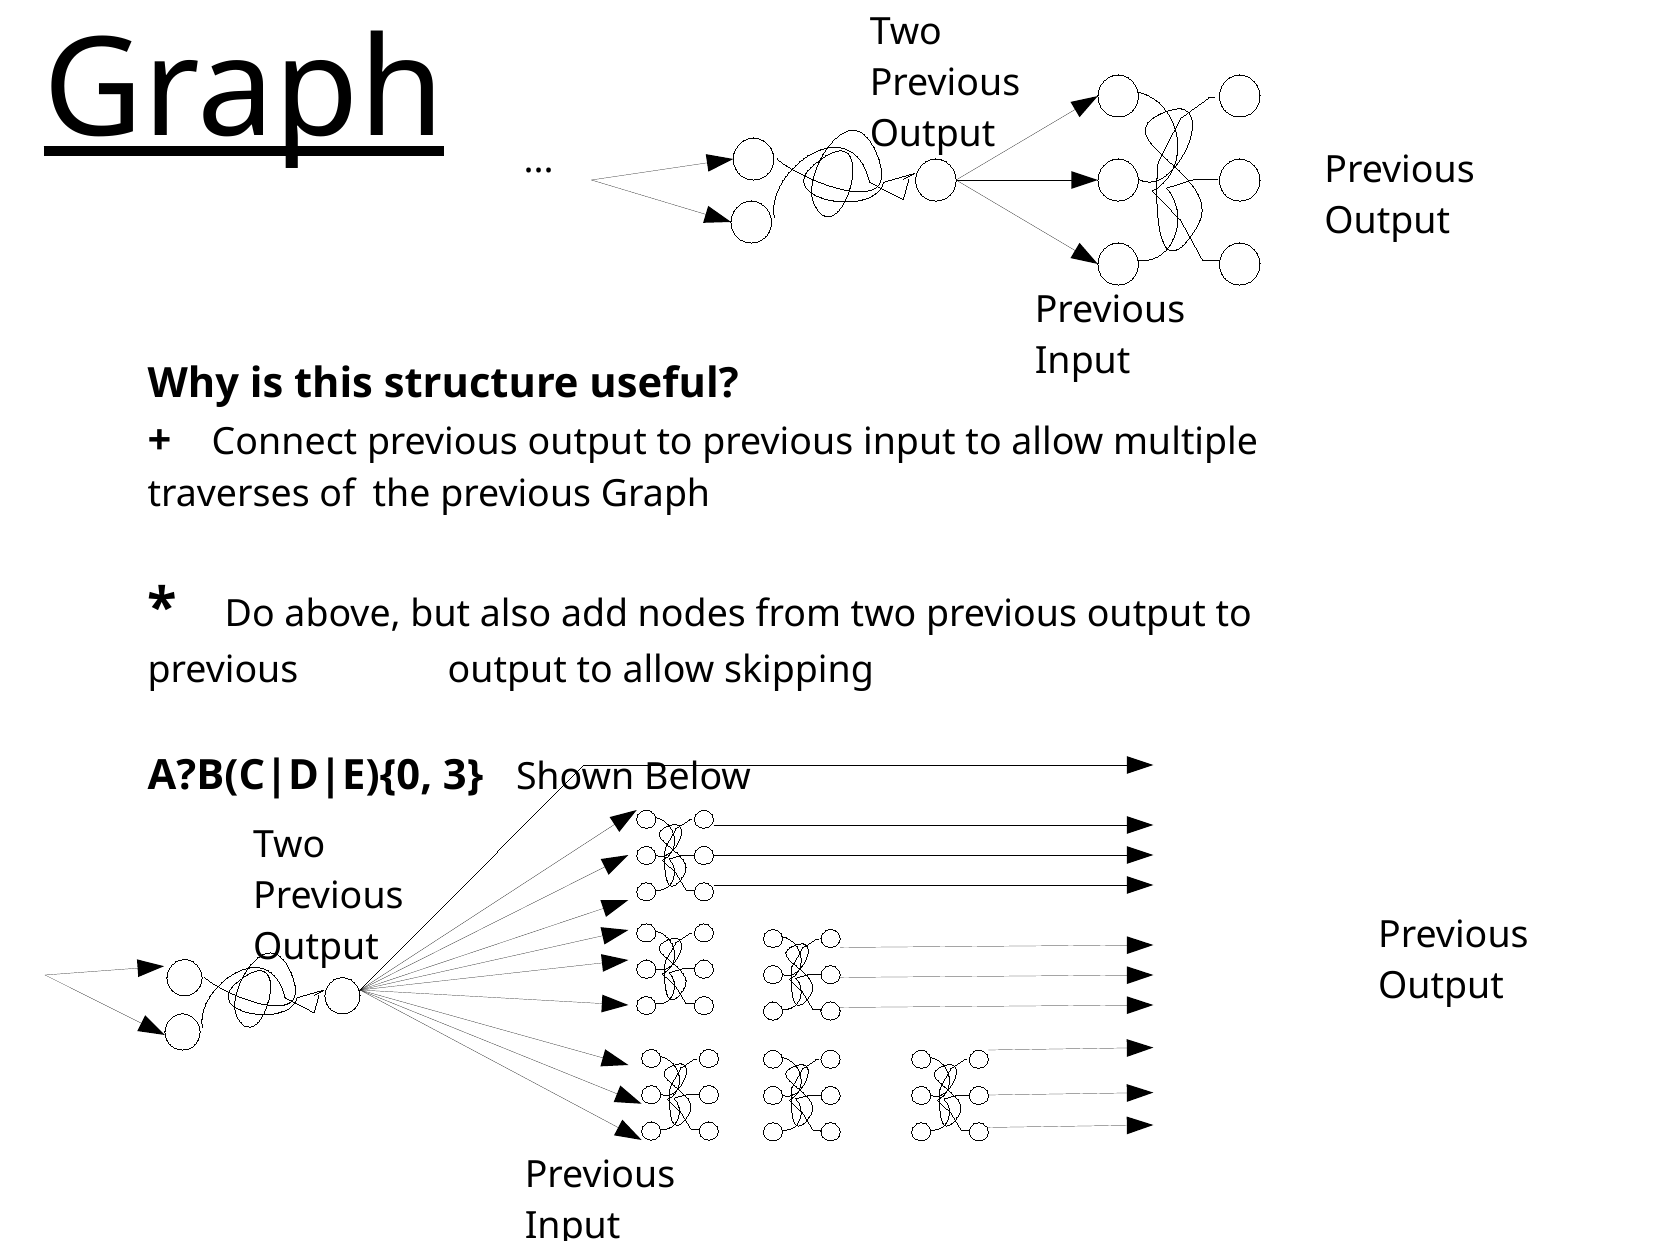

# Graph
Two
Previous
Output
...
Previous
Output
Previous
Input
Why is this structure useful?
+ Connect previous output to previous input to allow multiple traverses of 	the previous Graph
* Do above, but also add nodes from two previous output to previous 	 	output to allow skipping
A?B(C|D|E){0, 3} Shown Below
Two
Previous
Output
Previous
Output
Previous
Input